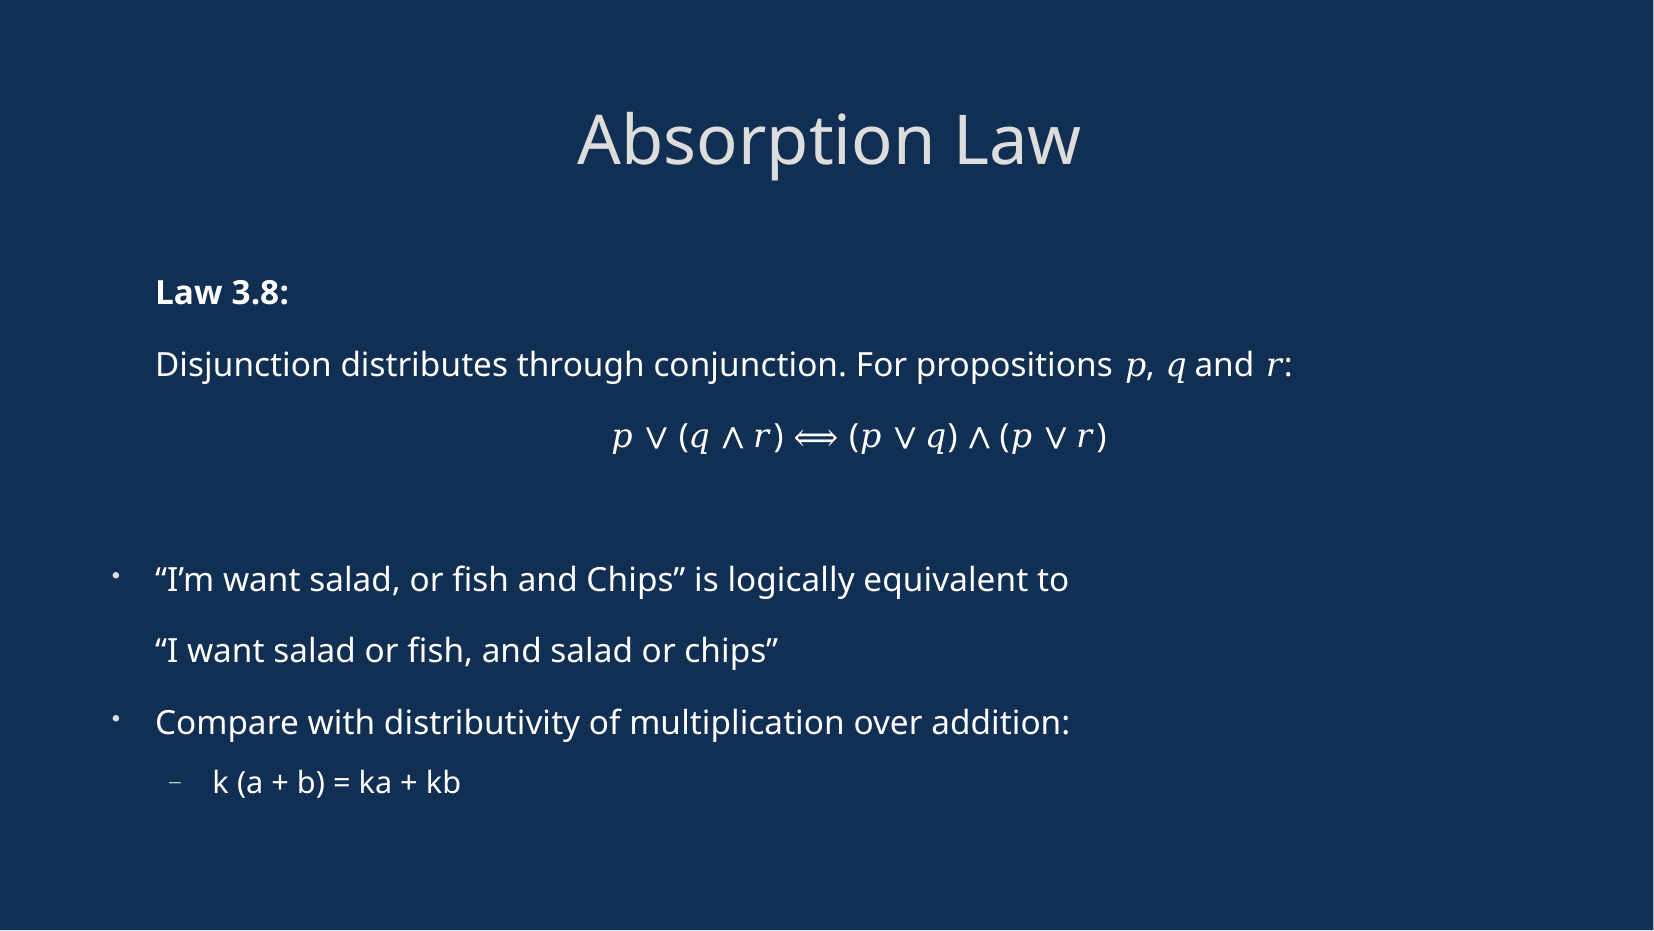

# Absorption Law
Law 3.8:
Disjunction distributes through conjunction. For propositions 𝑝, 𝑞 and 𝑟:
𝑝 ∨ (𝑞 ∧ 𝑟) ⟺ (𝑝 ∨ 𝑞) ∧ (𝑝 ∨ 𝑟)
“I’m want salad, or fish and Chips” is logically equivalent to
“I want salad or fish, and salad or chips”
Compare with distributivity of multiplication over addition:
k (a + b) = ka + kb